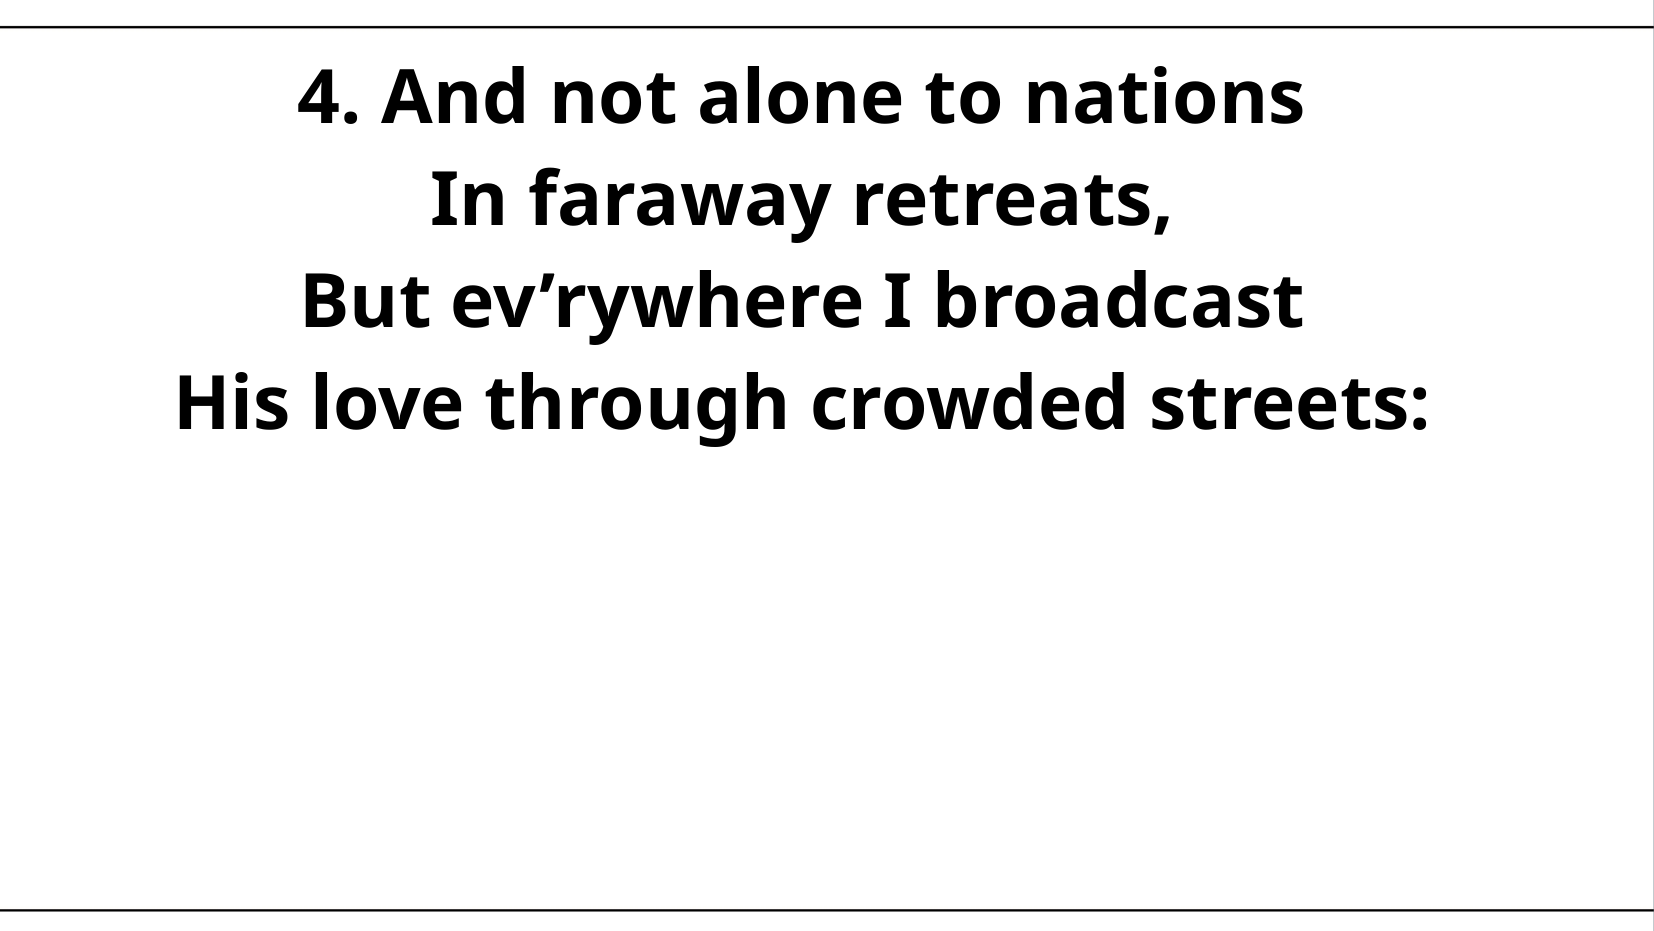

4. And not alone to nations
In faraway retreats,
But ev’rywhere I broadcast
His love through crowded streets: